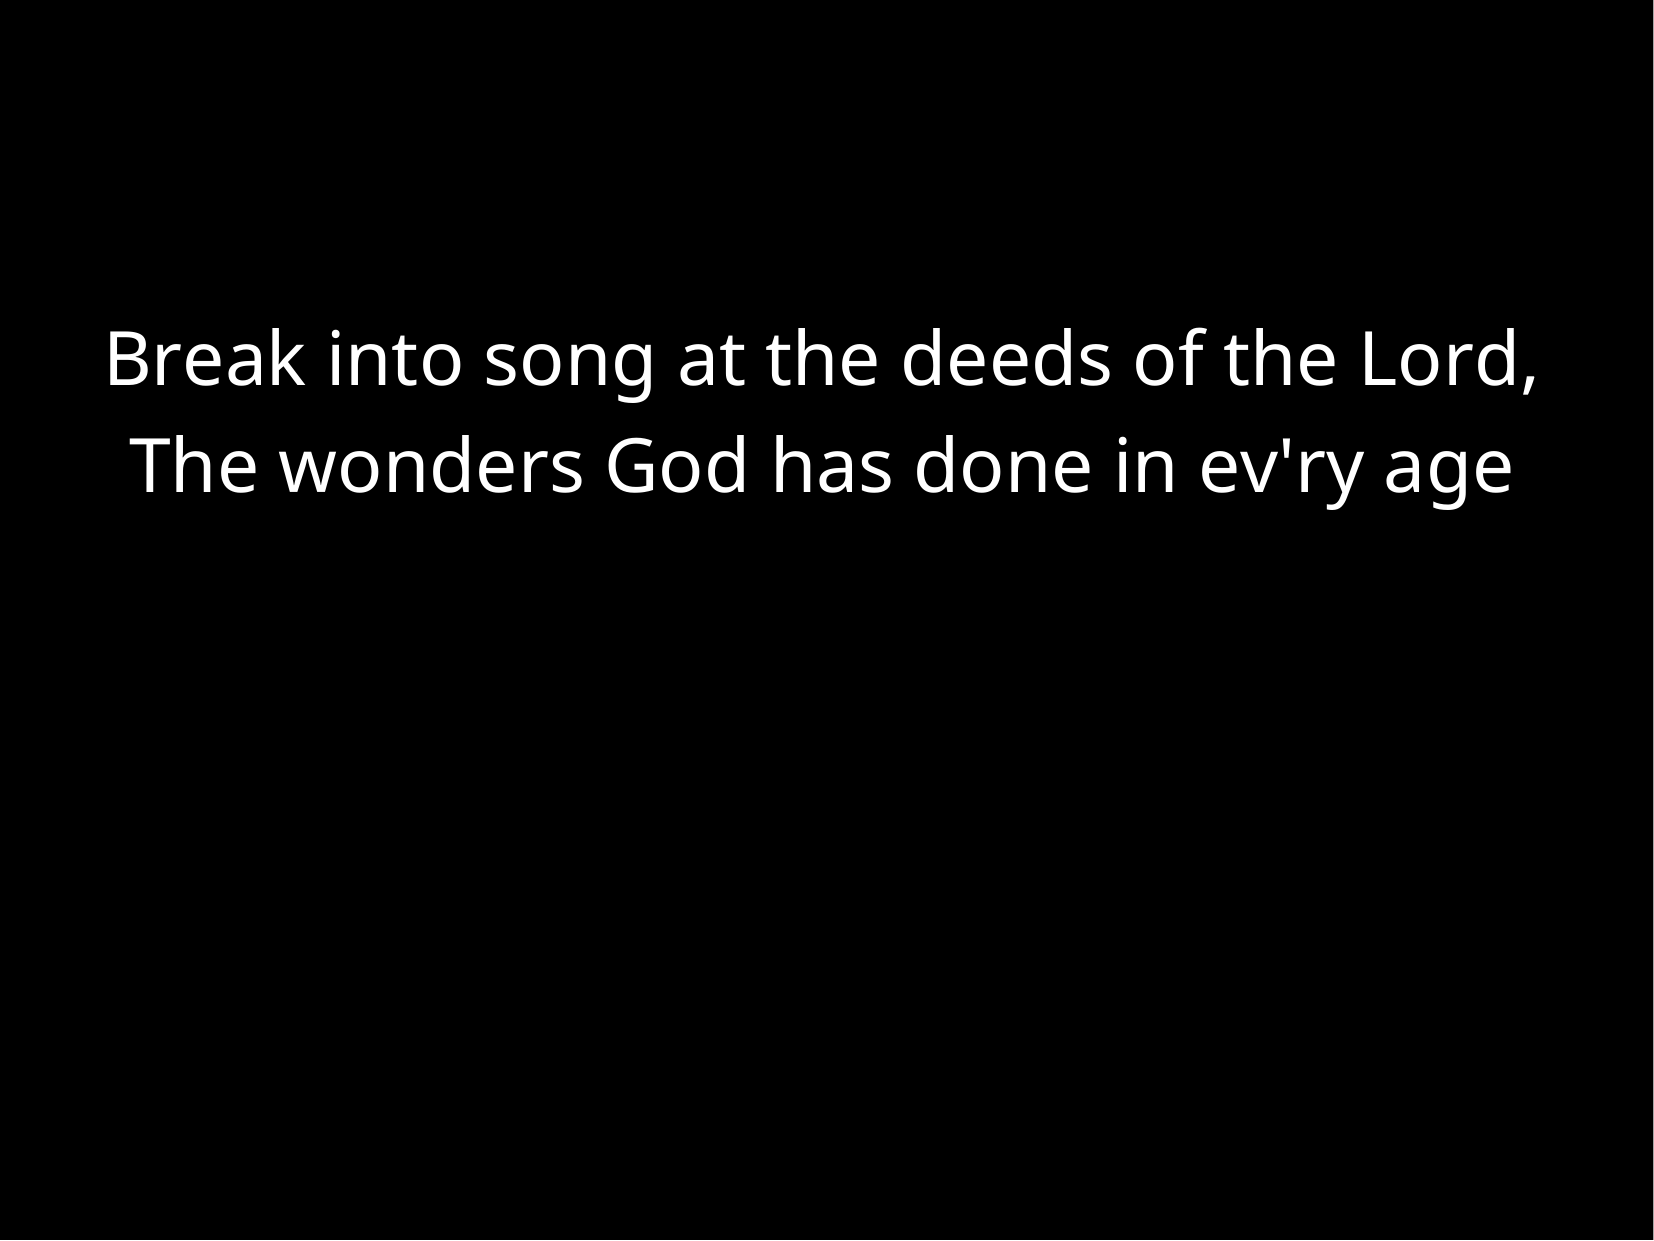

Break into song at the deeds of the Lord,
The wonders God has done in ev'ry age